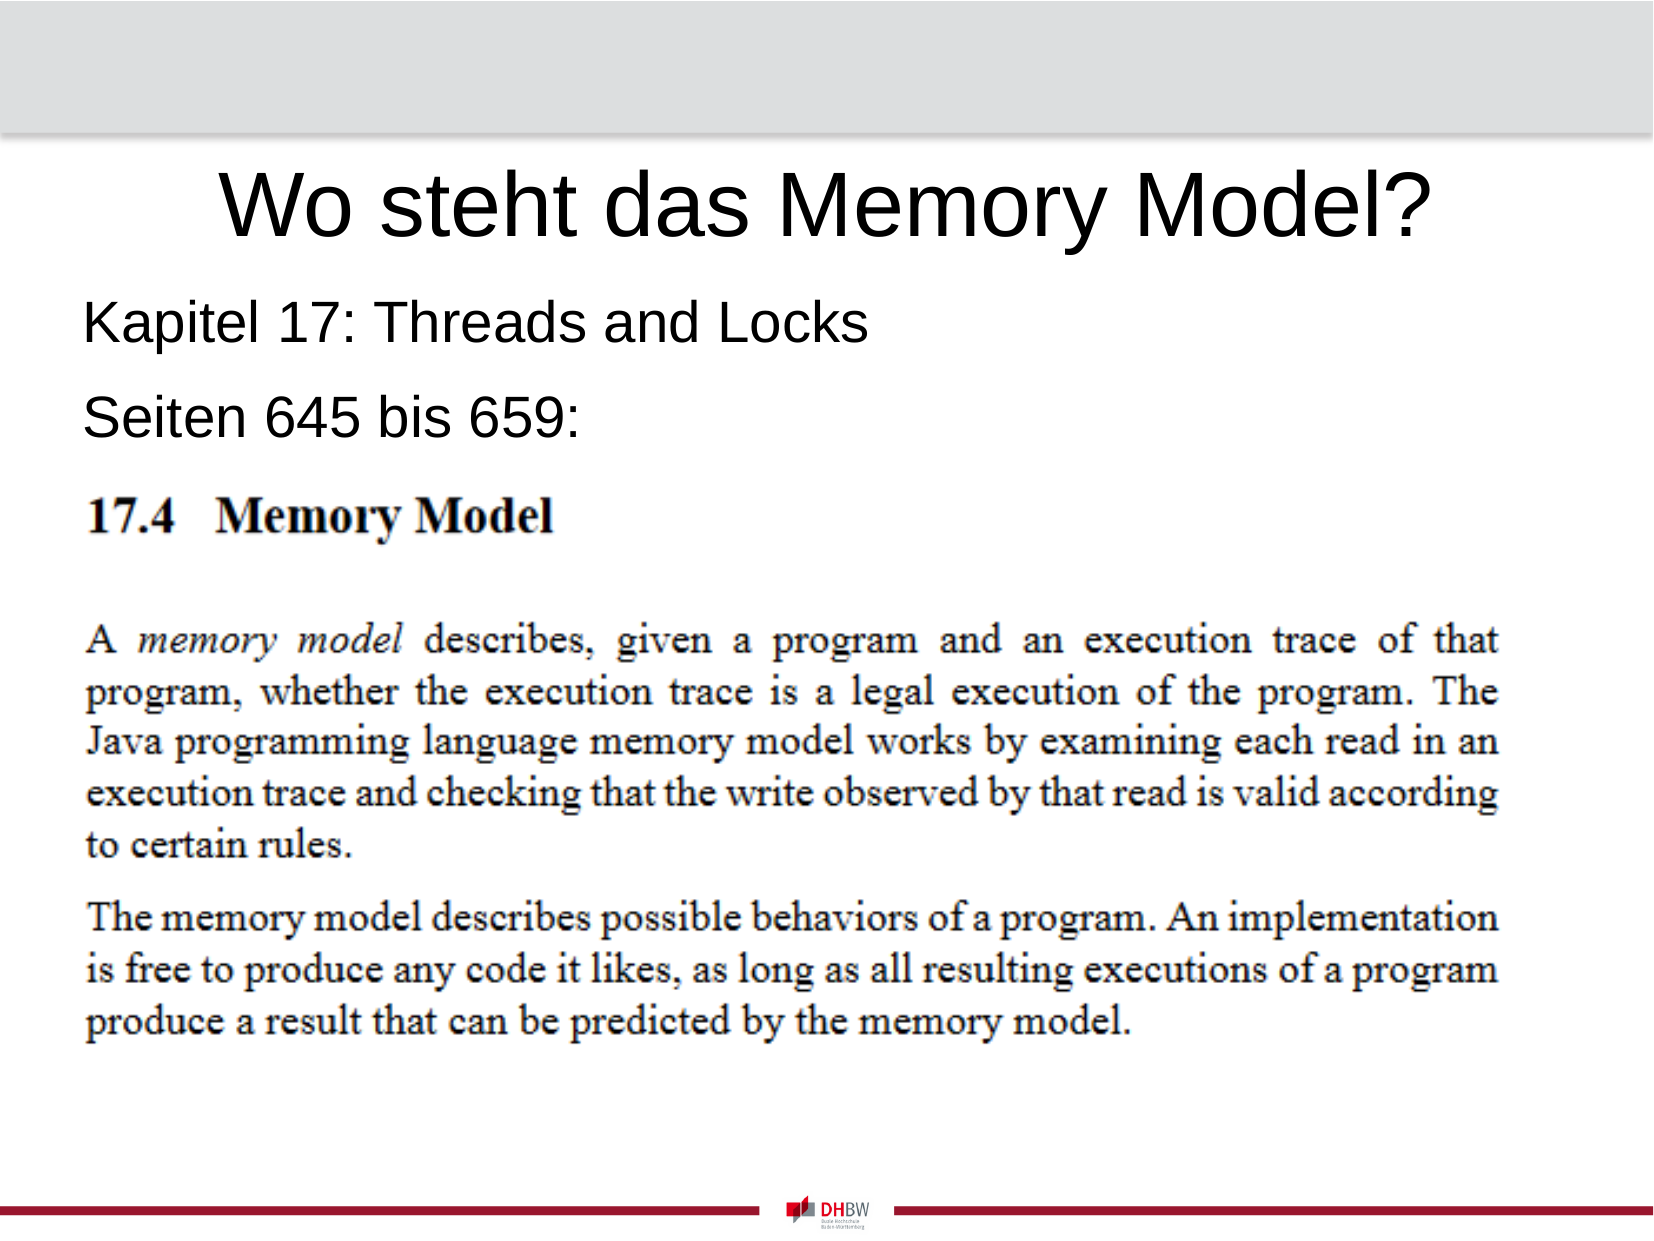

# Wo steht das Memory Model?
Kapitel 17: Threads and Locks
Seiten 645 bis 659: